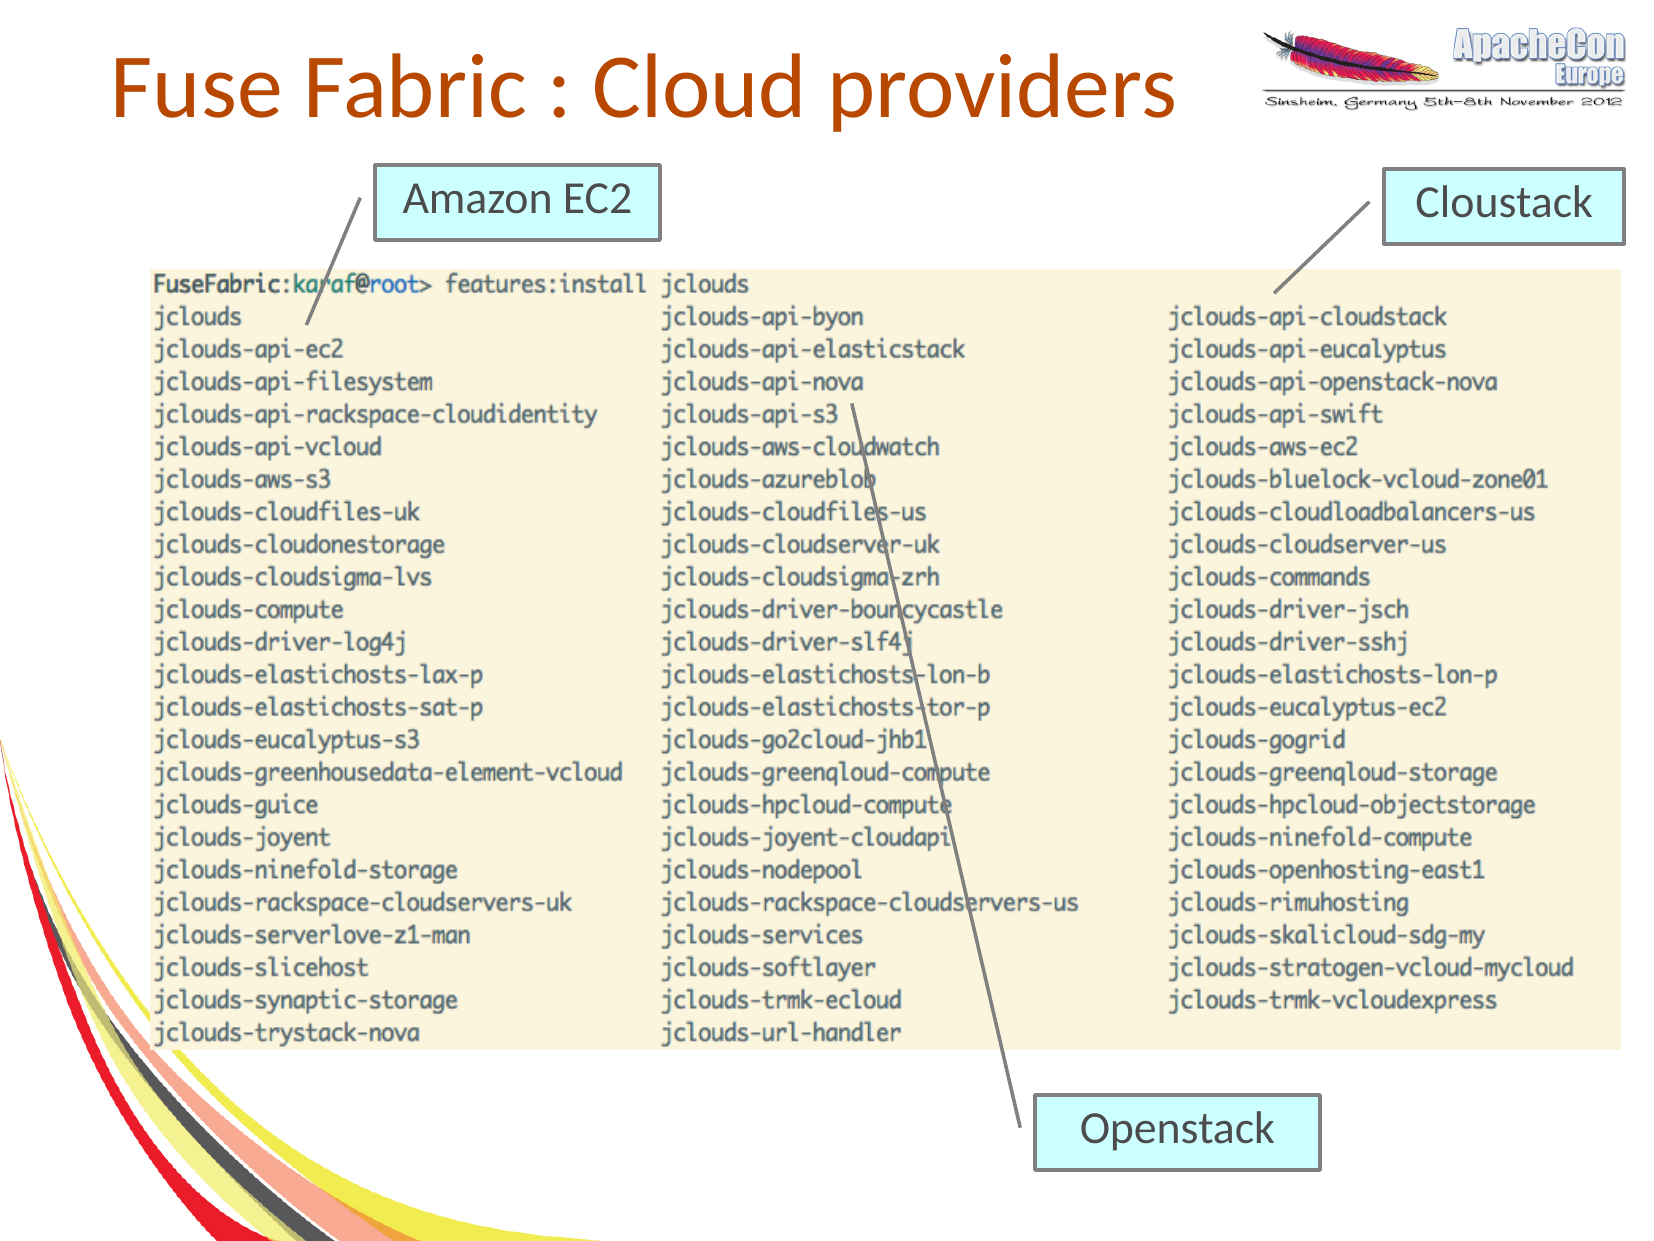

# Fuse Fabric : Cloud providers
Amazon EC2
Cloustack
Openstack